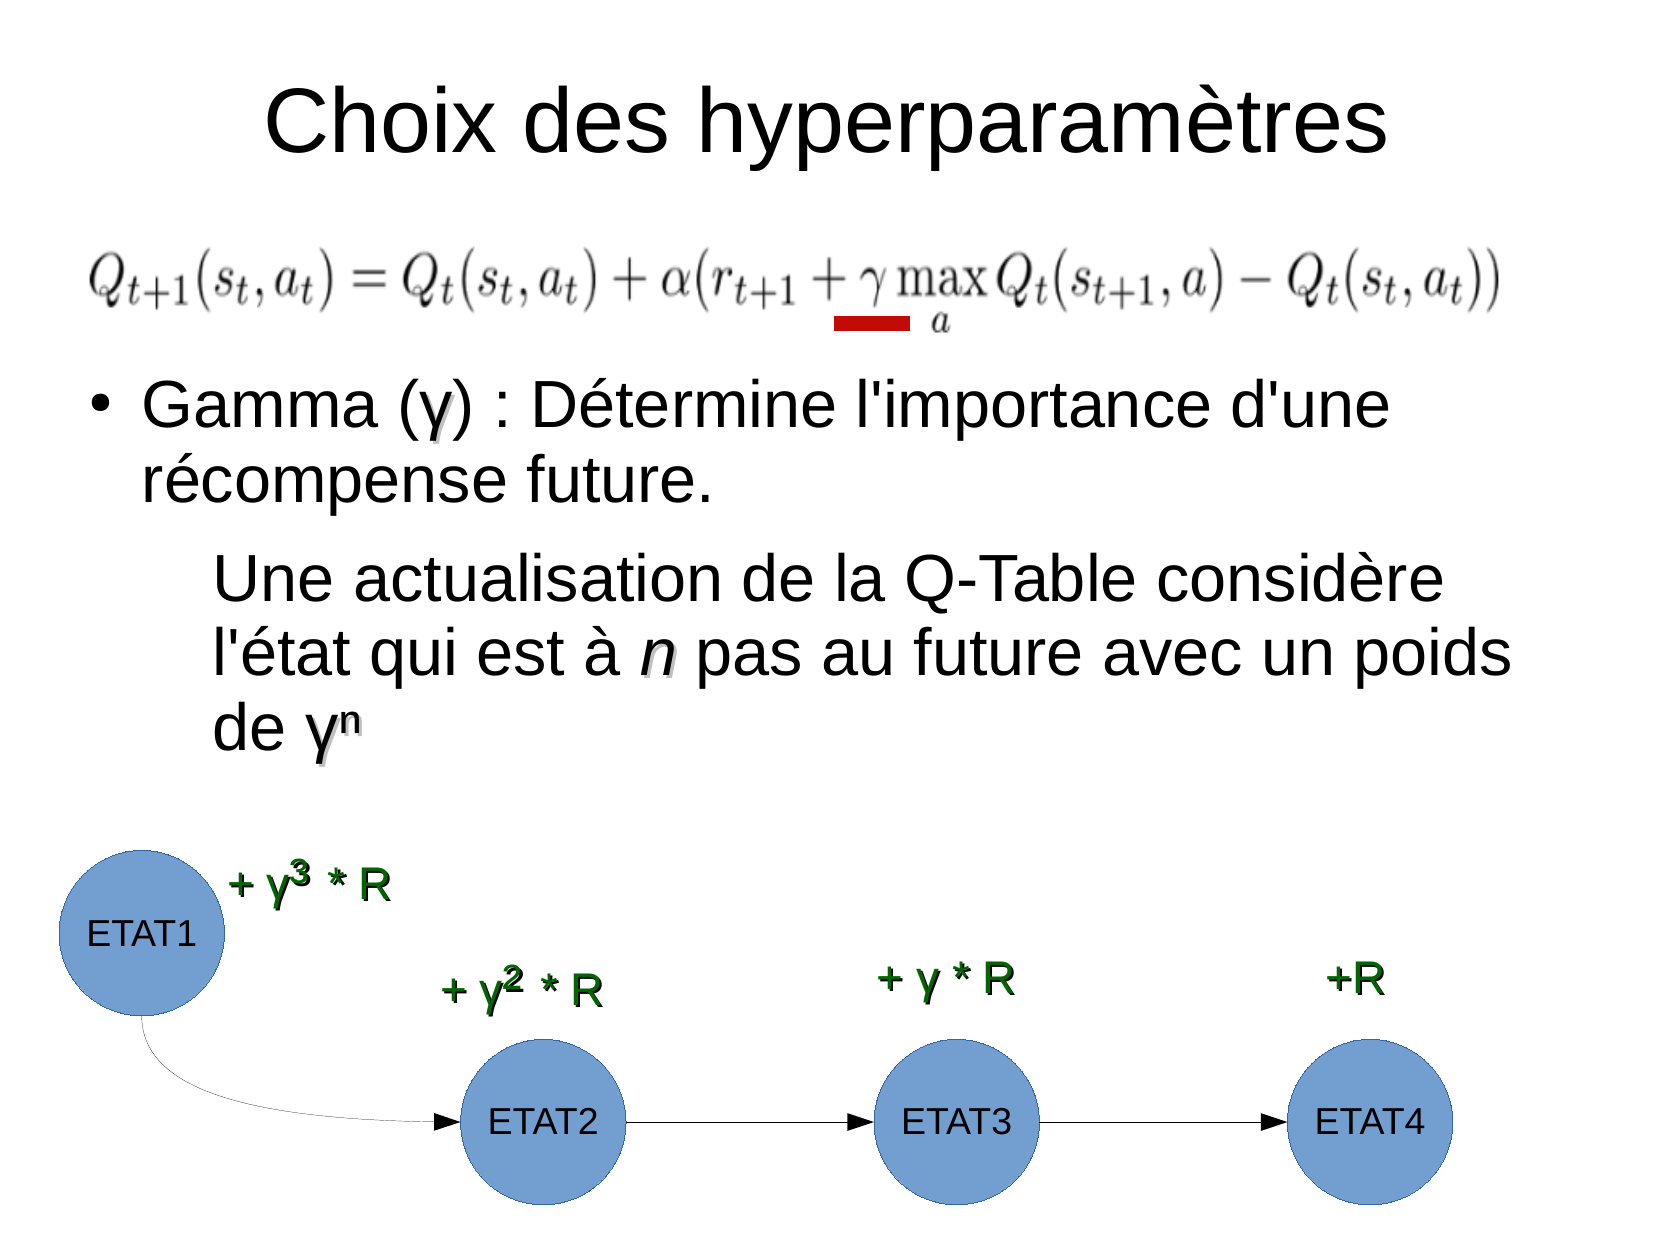

# Choix des hyperparamètres
Gamma (γ) : Détermine l'importance d'une récompense future.
Une actualisation de la Q-Table considère l'état qui est à n pas au future avec un poids de γⁿ
+ γ³ * R
ETAT1
+ γ² * R
+ γ * R
+R
ETAT2
ETAT3
ETAT4